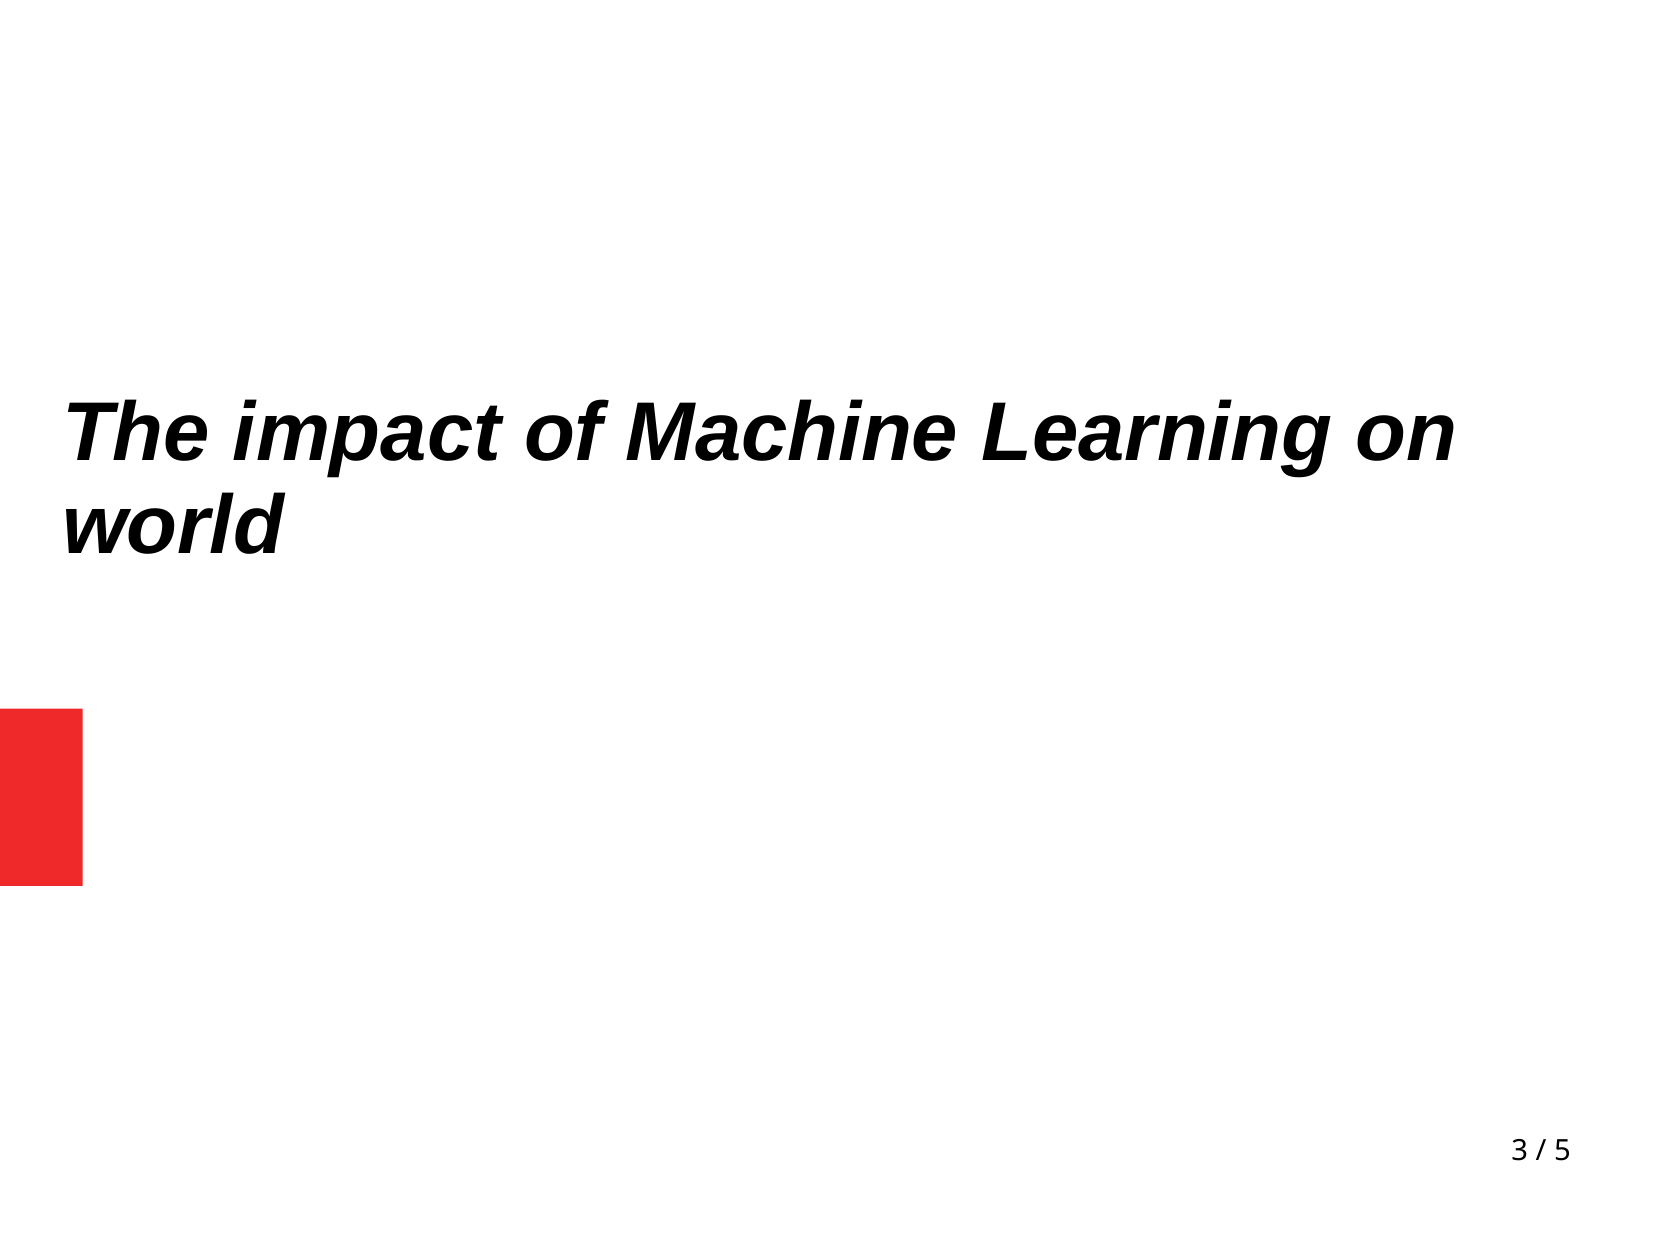

The impact of Machine Learning on world
3